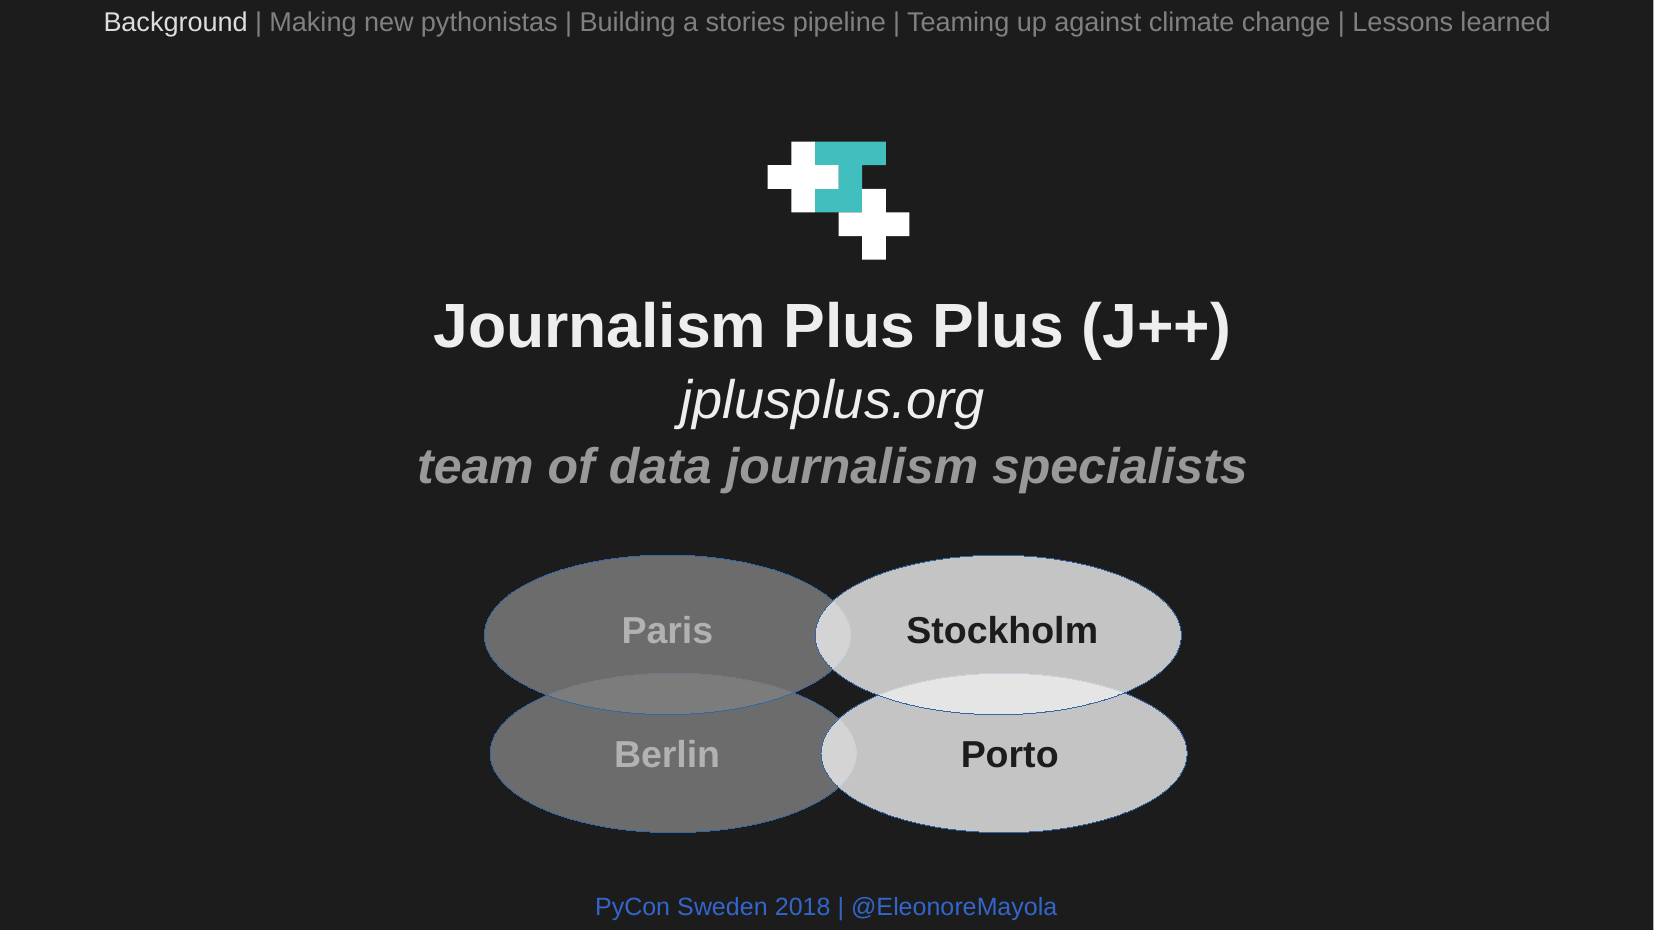

Background | Making new pythonistas | Building a stories pipeline | Teaming up against climate change | Lessons learned
Journalism Plus Plus (J++)
jplusplus.org
team of data journalism specialists
Stockholm
Paris
Porto
Berlin
PyCon Sweden 2018 | @EleonoreMayola